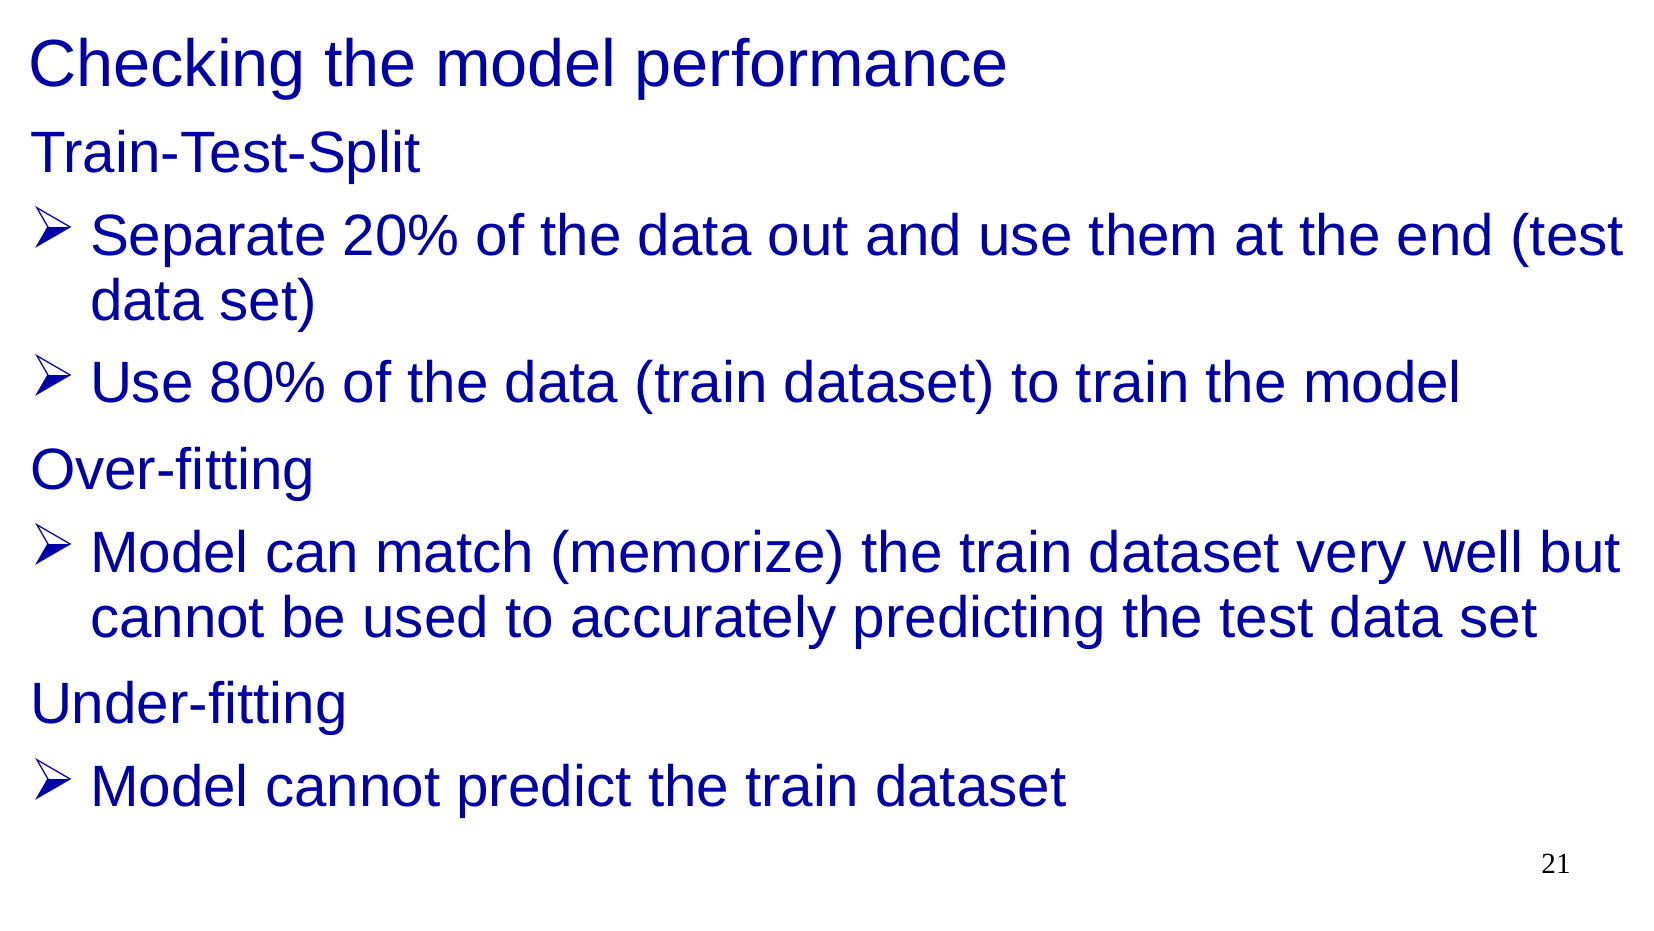

# Checking the model performance
Train-Test-Split
Separate 20% of the data out and use them at the end (test data set)
Use 80% of the data (train dataset) to train the model
Over-fitting
Model can match (memorize) the train dataset very well but cannot be used to accurately predicting the test data set
Under-fitting
Model cannot predict the train dataset
21